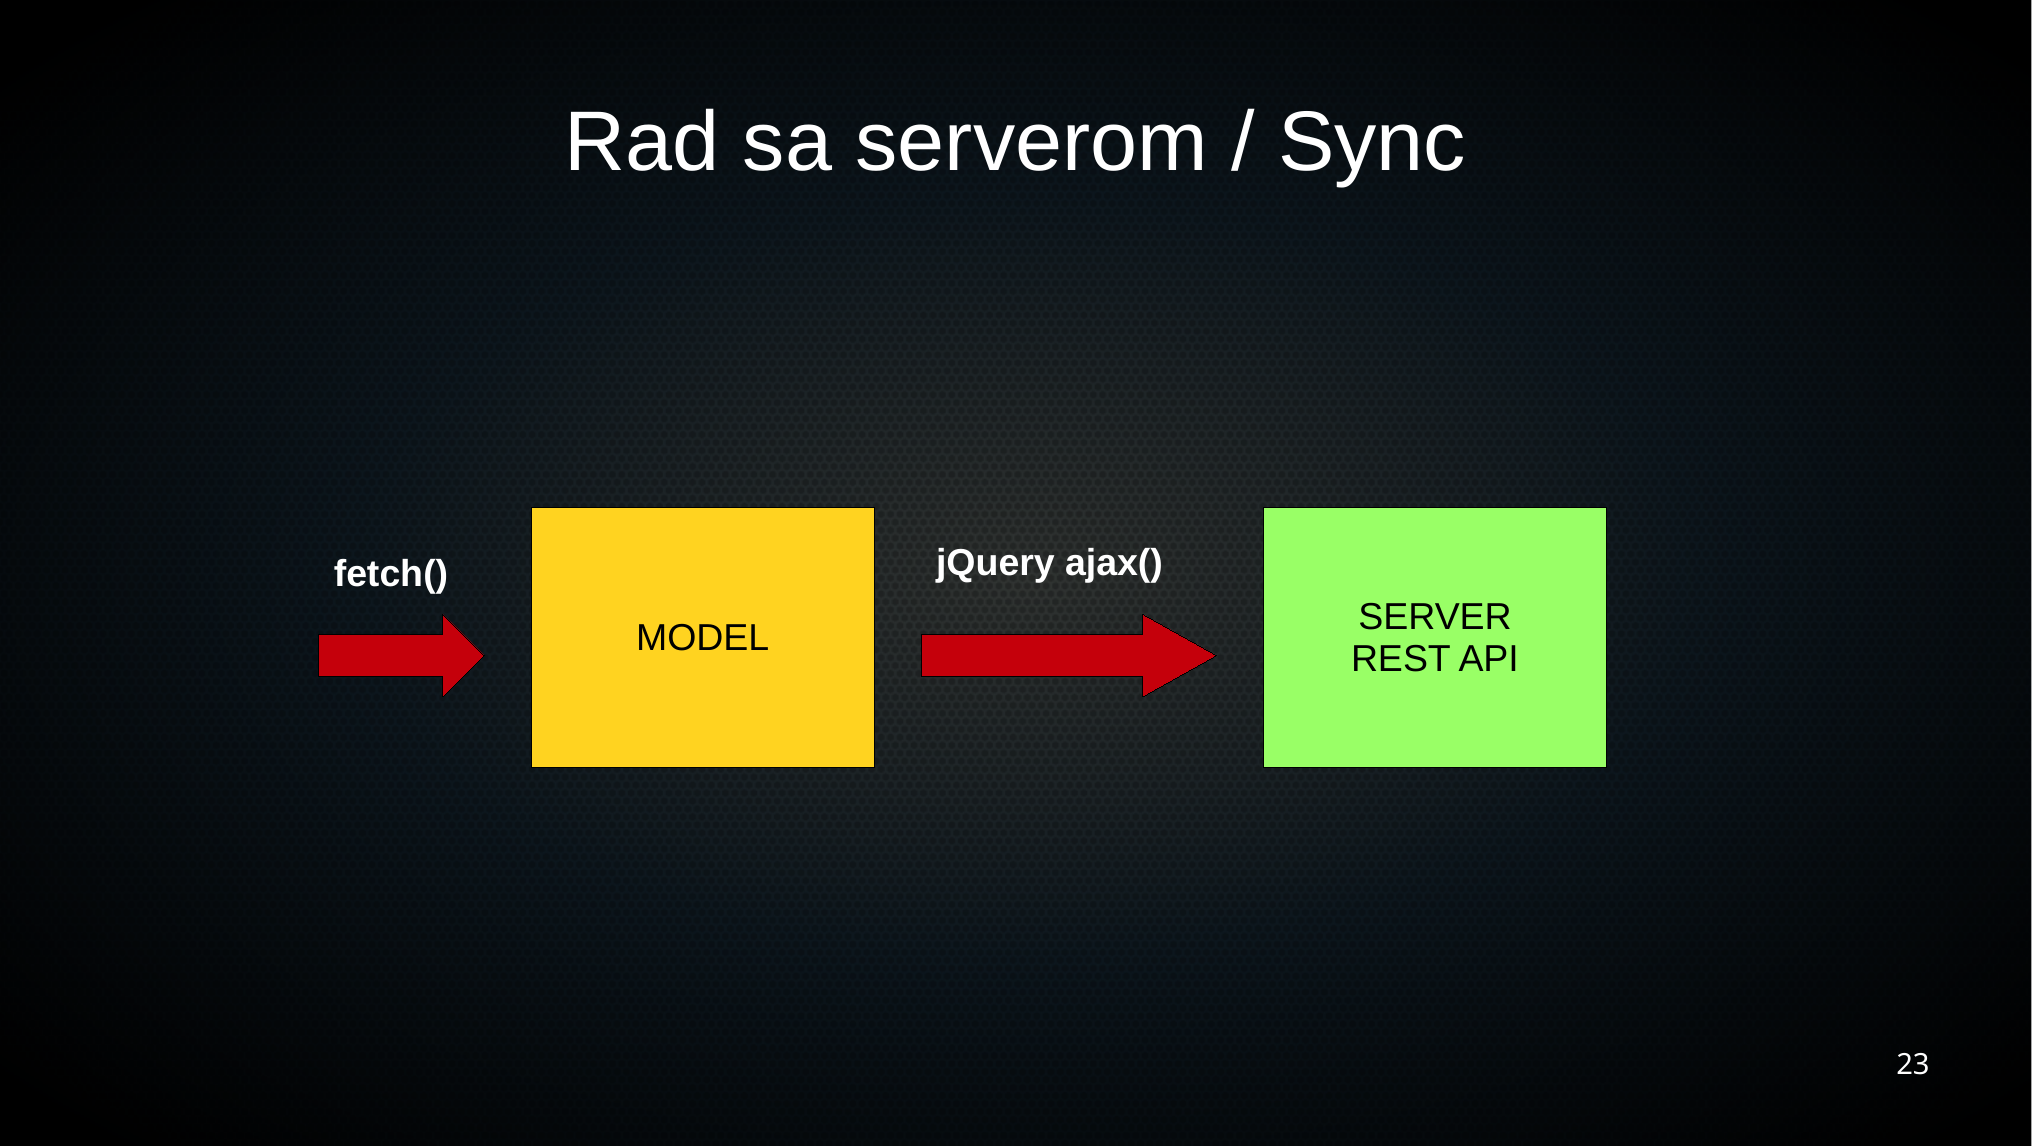

# Rad sa serverom / Sync
MODEL
SERVER
REST API
jQuery ajax()
fetch()
23